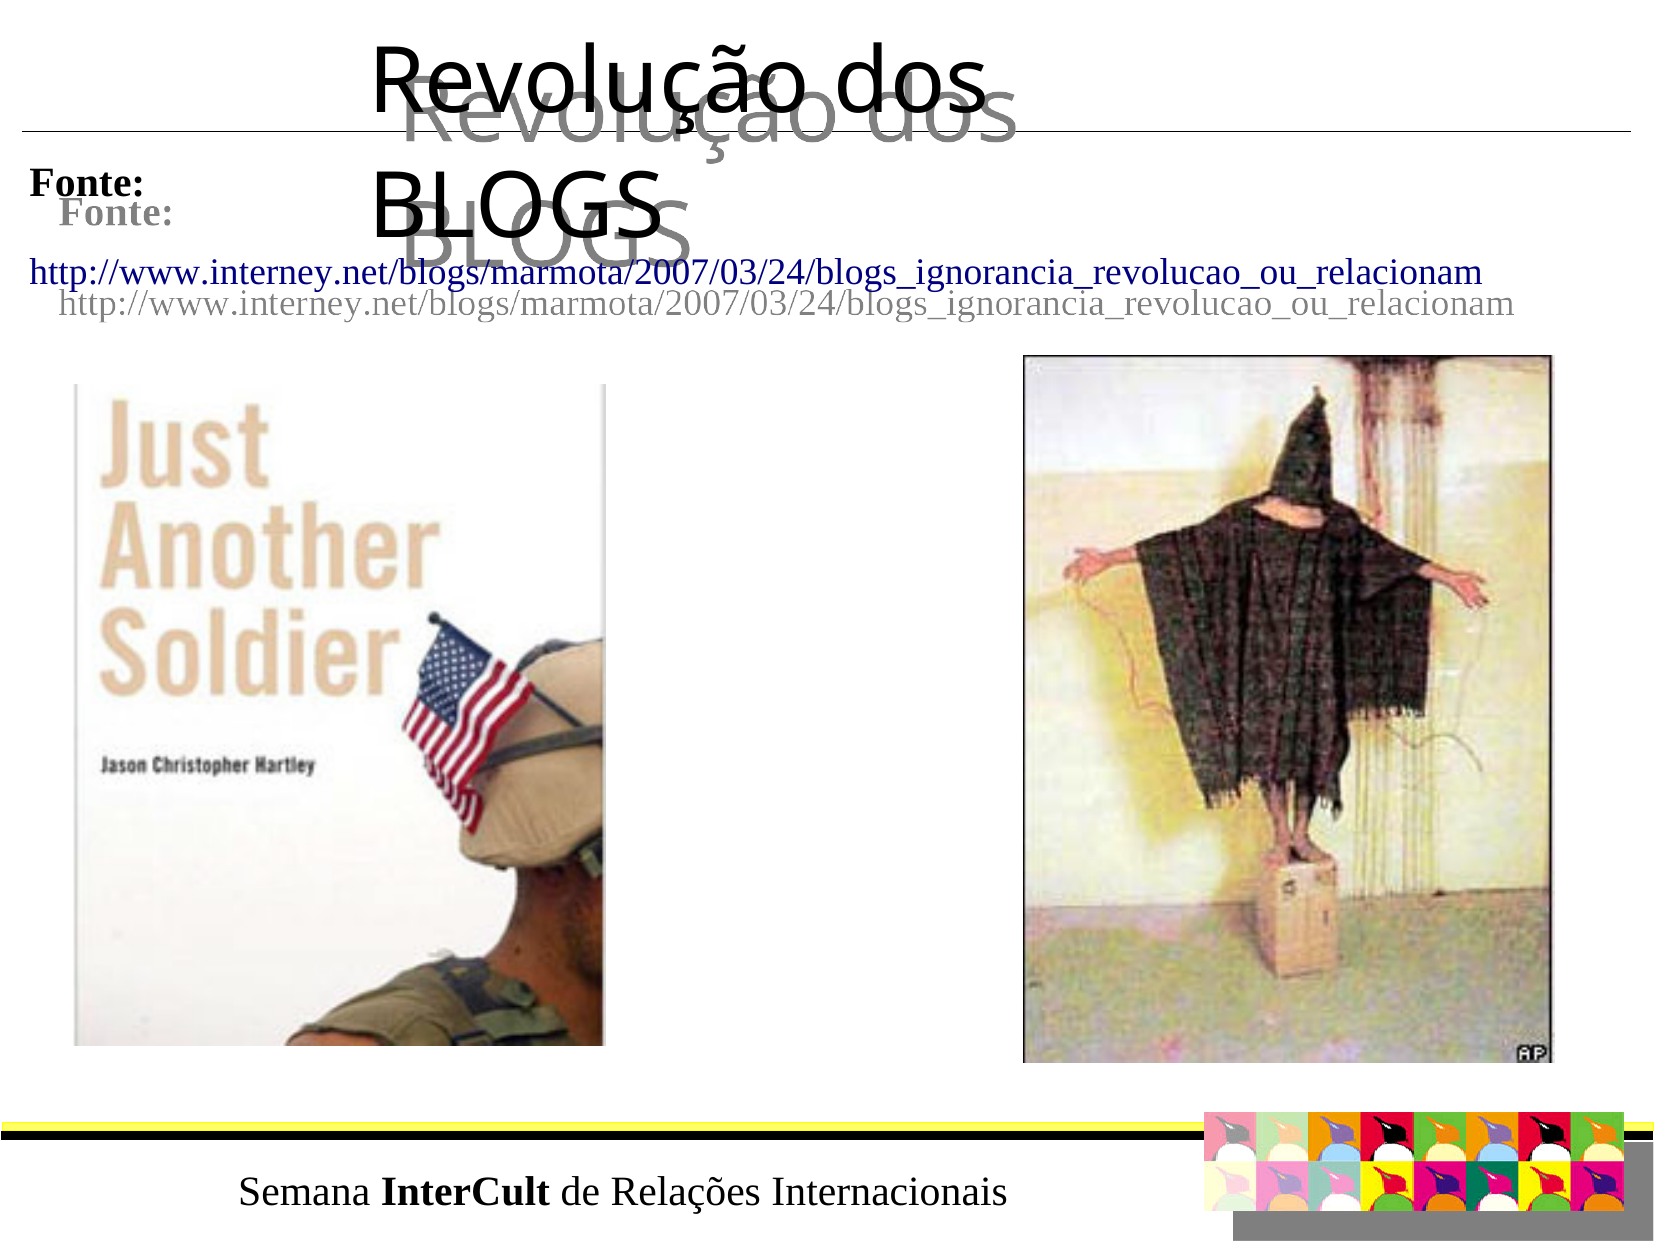

Revolução dos BLOGS
Fonte:
http://www.interney.net/blogs/marmota/2007/03/24/blogs_ignorancia_revolucao_ou_relacionam
Semana InterCult de Relações Internacionais